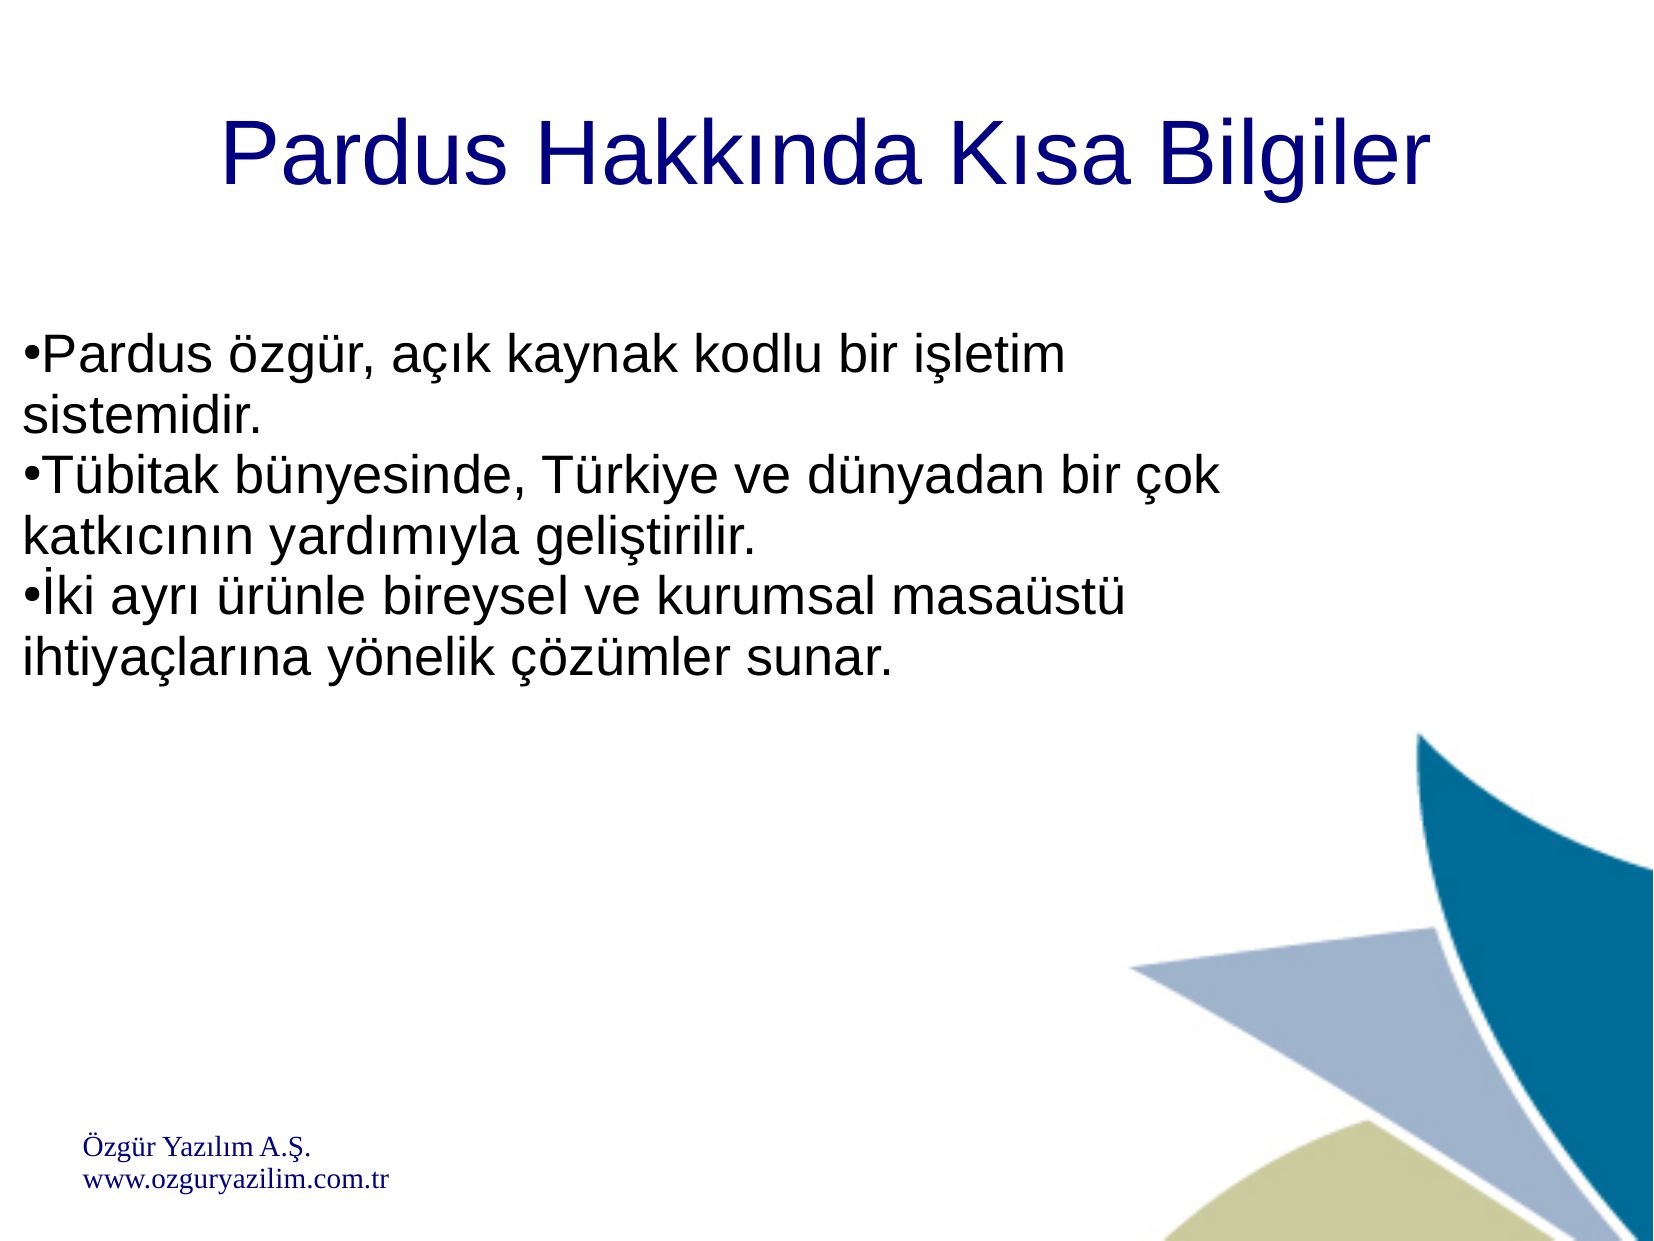

# Pardus Hakkında Kısa Bilgiler
Pardus özgür, açık kaynak kodlu bir işletim sistemidir.
Tübitak bünyesinde, Türkiye ve dünyadan bir çok katkıcının yardımıyla geliştirilir.
İki ayrı ürünle bireysel ve kurumsal masaüstü ihtiyaçlarına yönelik çözümler sunar.